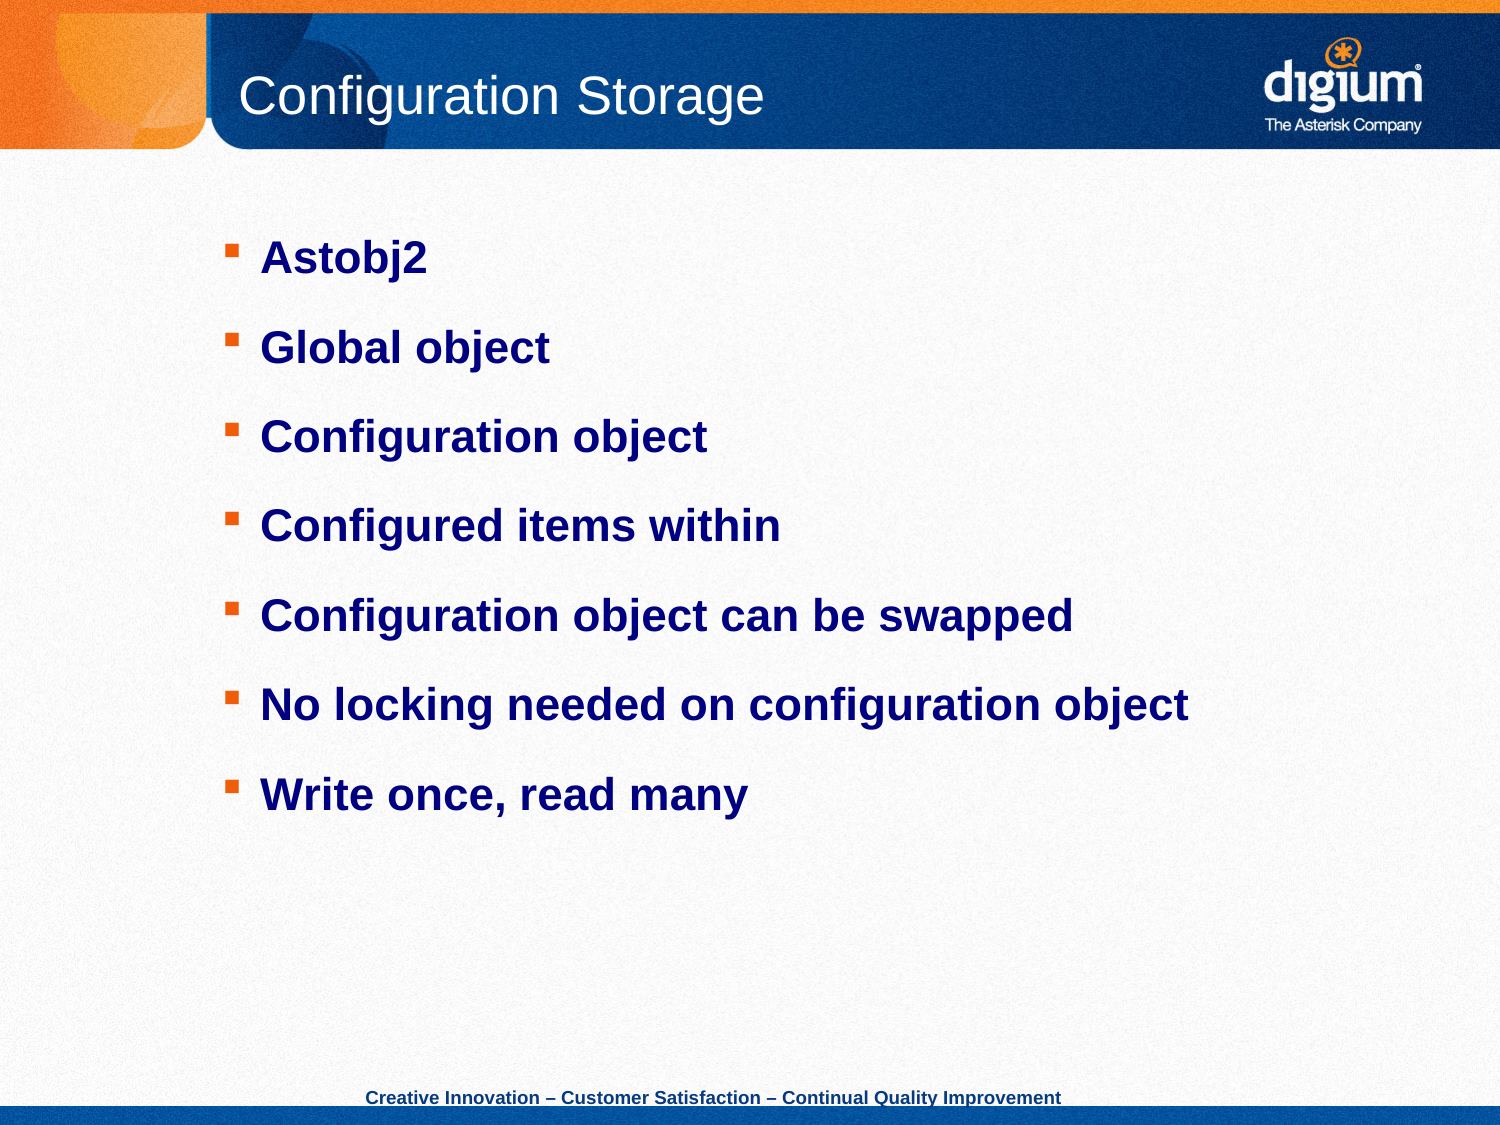

# Configuration Storage
Astobj2
Global object
Configuration object
Configured items within
Configuration object can be swapped
No locking needed on configuration object
Write once, read many